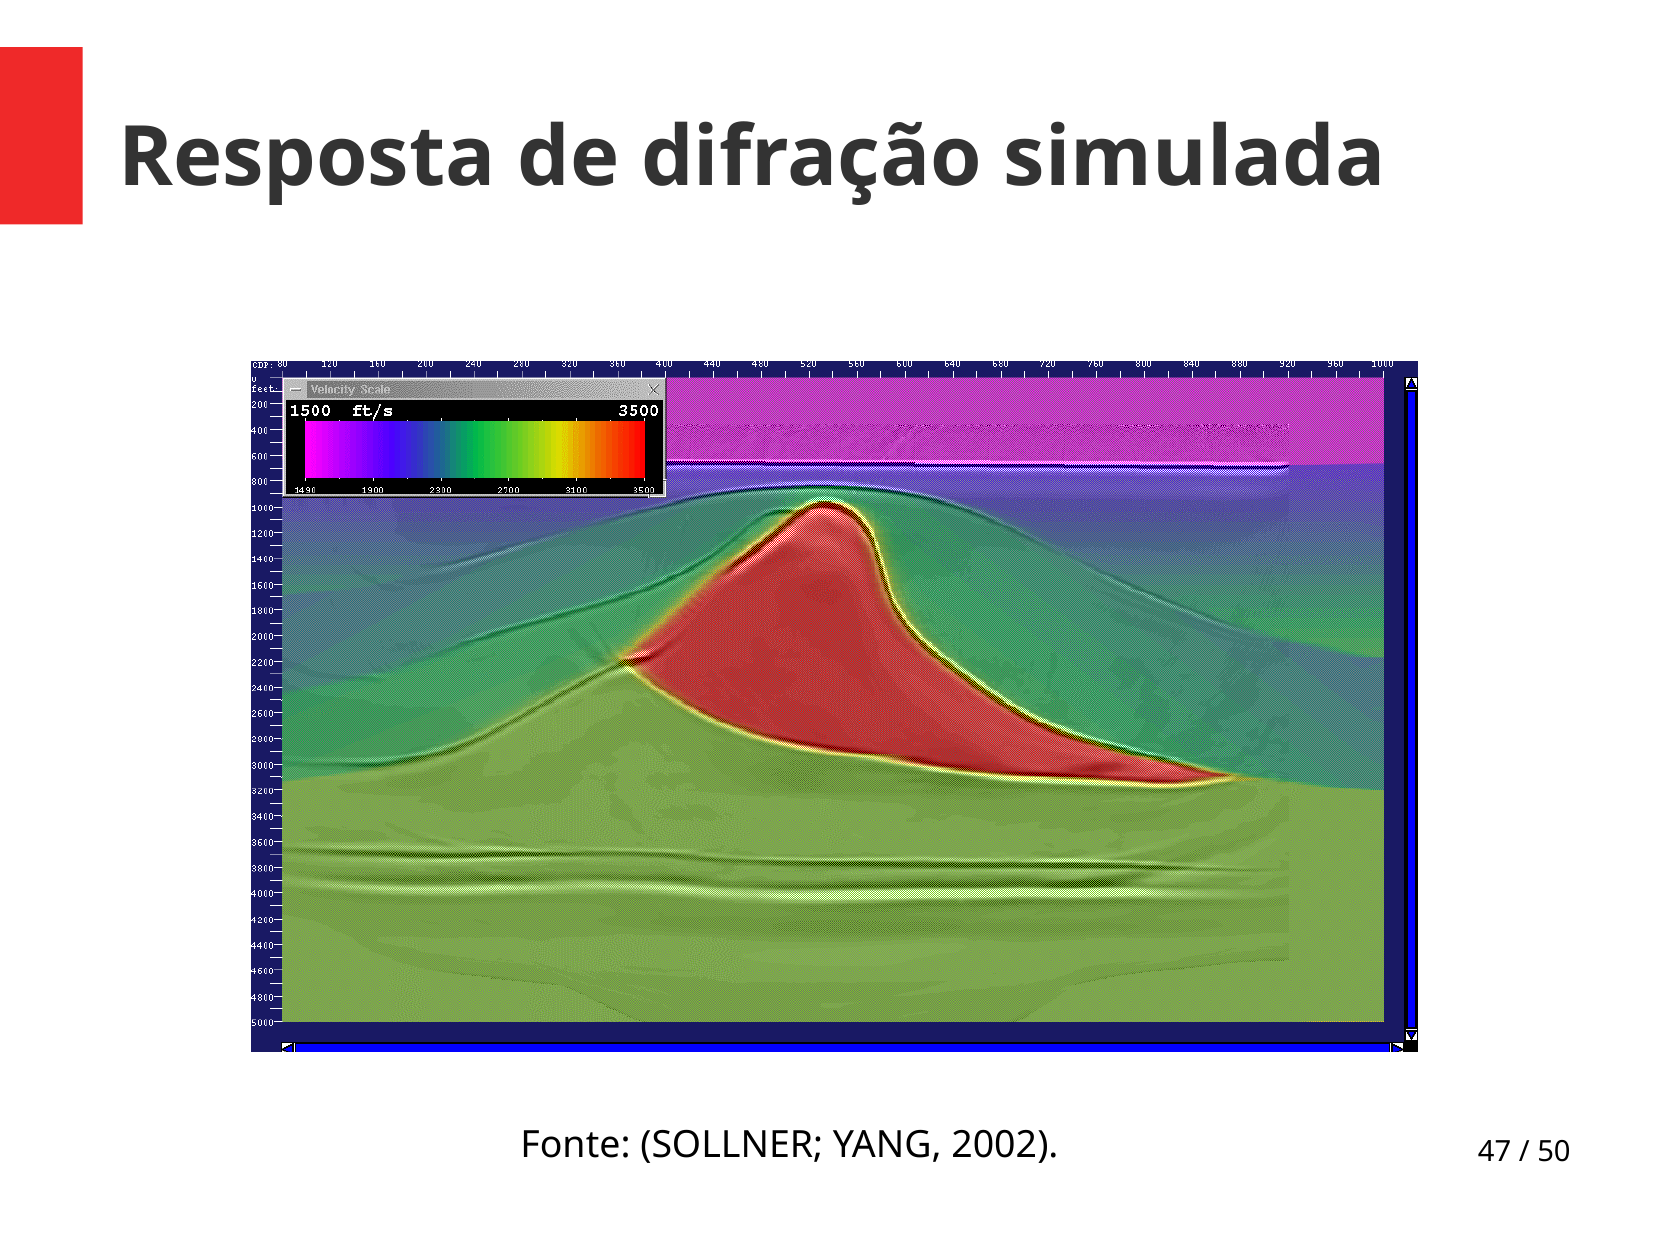

# Resposta de difração simulada
Fonte: (SOLLNER; YANG, 2002).
47